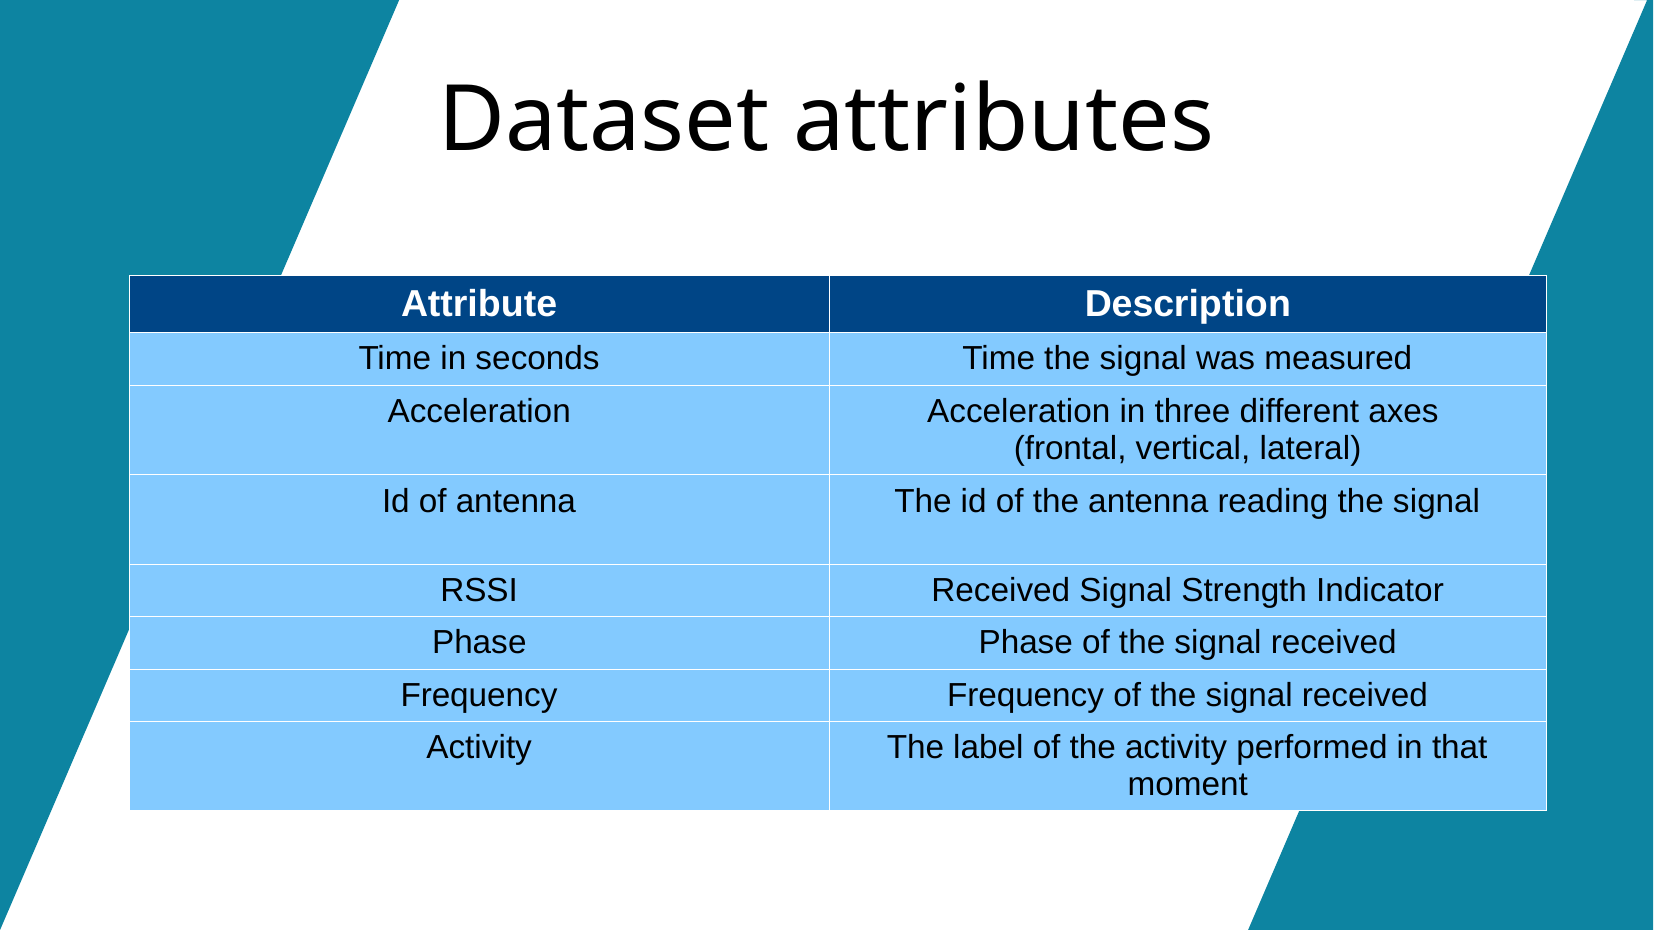

# Dataset attributes
| Attribute | Description |
| --- | --- |
| Time in seconds | Time the signal was measured |
| Acceleration | Acceleration in three different axes (frontal, vertical, lateral) |
| Id of antenna | The id of the antenna reading the signal |
| RSSI | Received Signal Strength Indicator |
| Phase | Phase of the signal received |
| Frequency | Frequency of the signal received |
| Activity | The label of the activity performed in that moment |